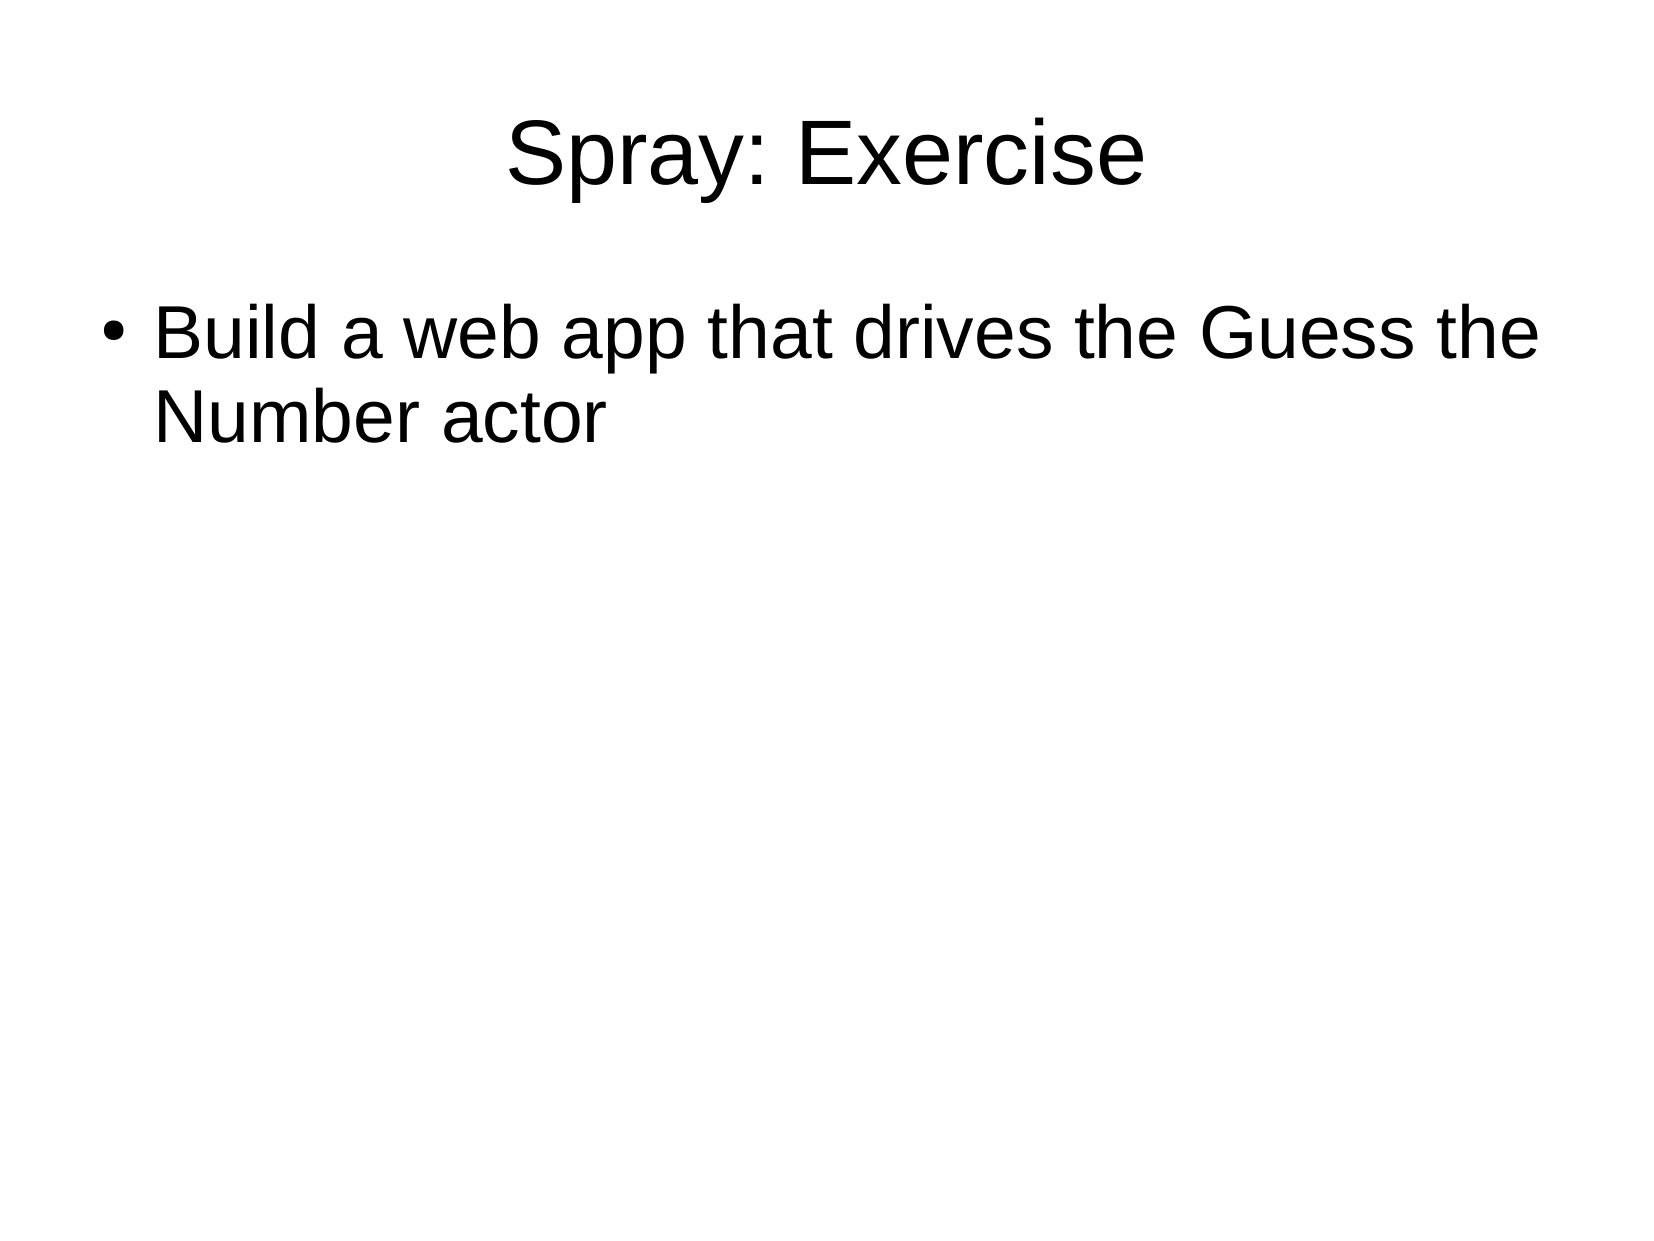

# Spray: Exercise
Build a web app that drives the Guess the Number actor